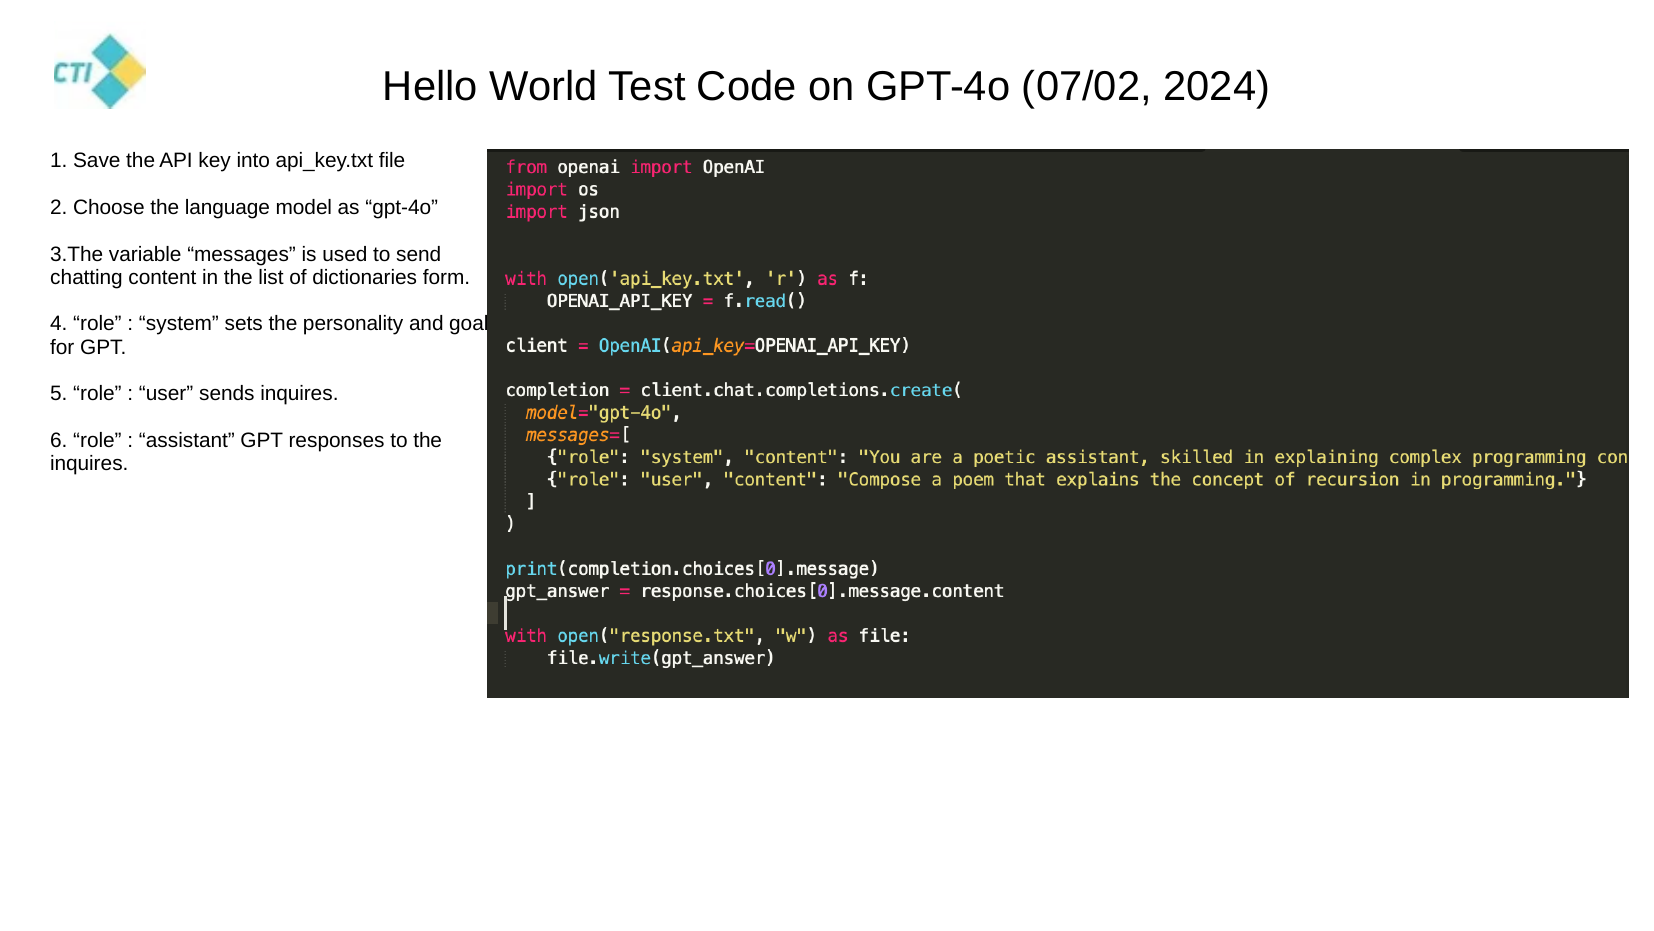

# Hello World Test Code on GPT-4o (07/02, 2024)
1. Save the API key into api_key.txt file
2. Choose the language model as “gpt-4o”
3.The variable “messages” is used to send chatting content in the list of dictionaries form.
4. “role” : “system” sets the personality and goal for GPT.
5. “role” : “user” sends inquires.
6. “role” : “assistant” GPT responses to the inquires.